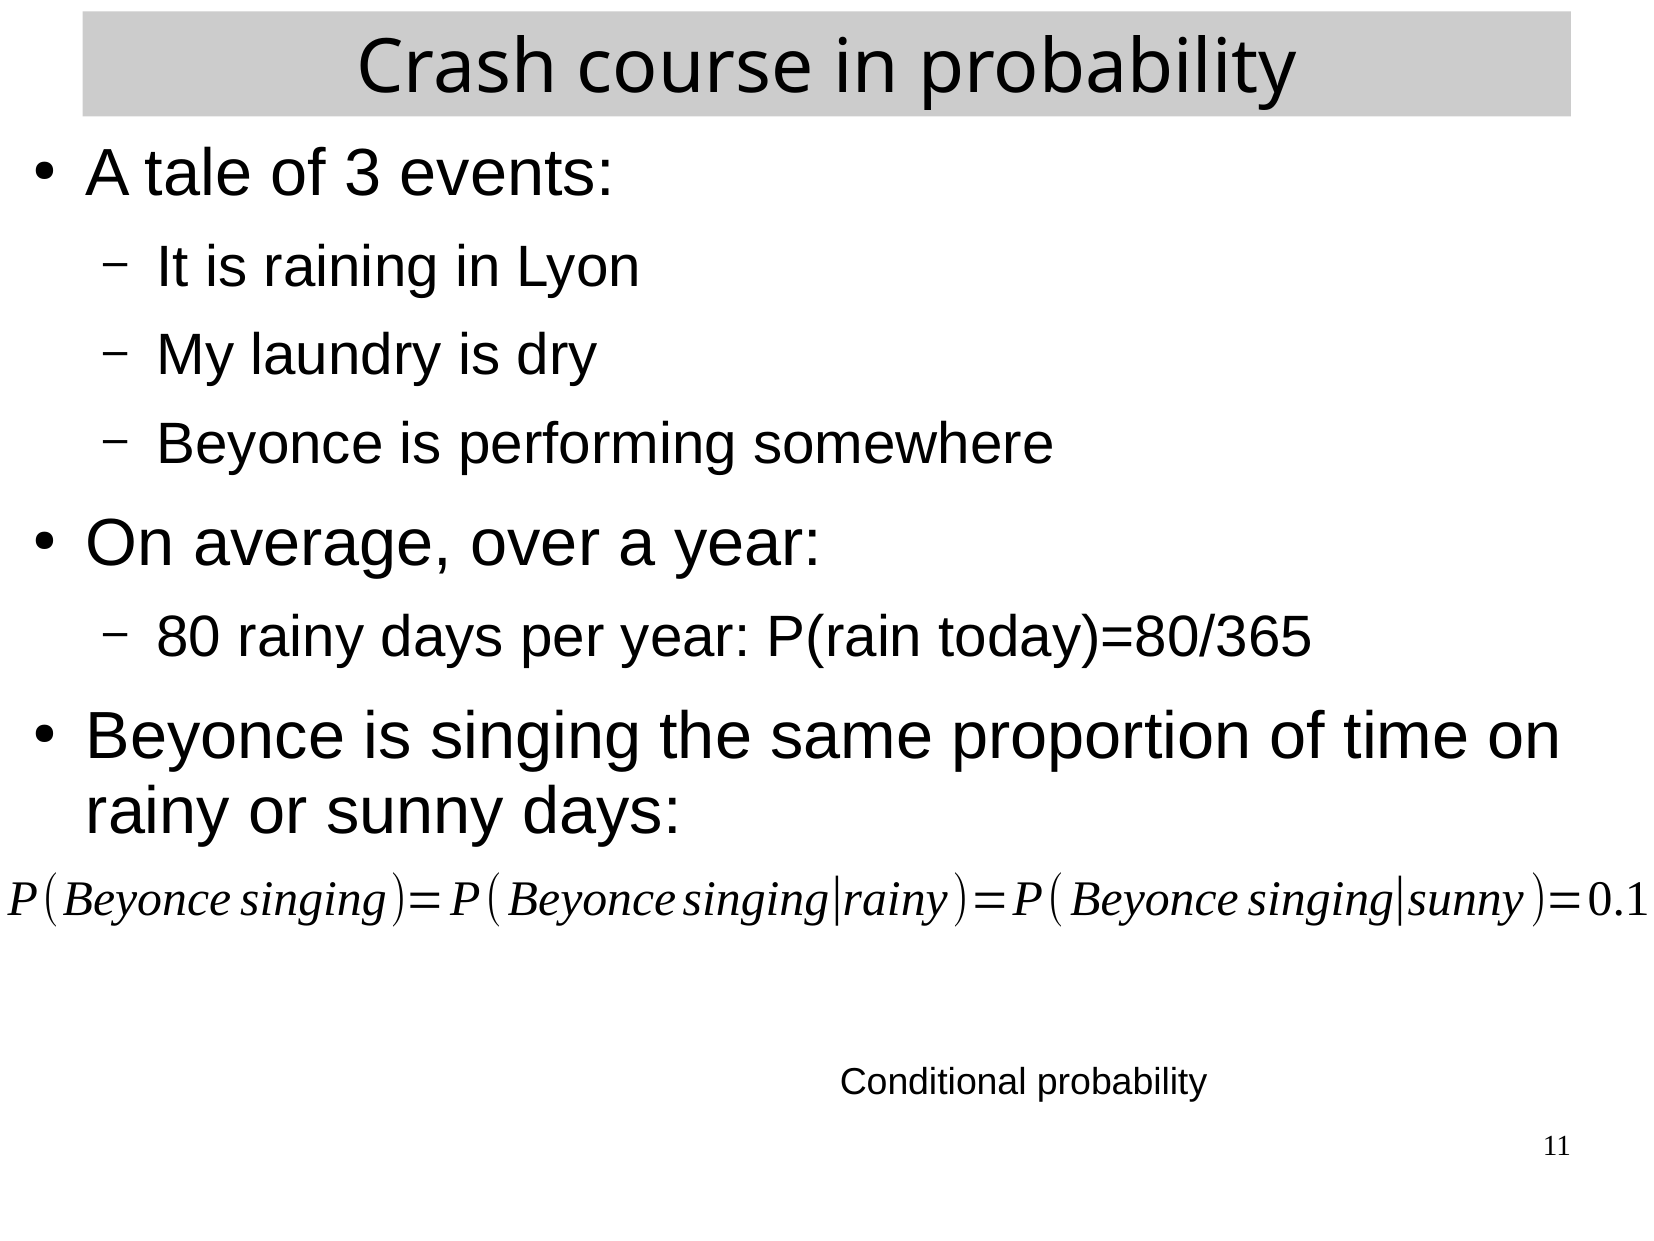

# Crash course in probability
A tale of 3 events:
It is raining in Lyon
My laundry is dry
Beyonce is performing somewhere
On average, over a year:
80 rainy days per year: P(rain today)=80/365
Beyonce is singing the same proportion of time on rainy or sunny days:
Conditional probability
11